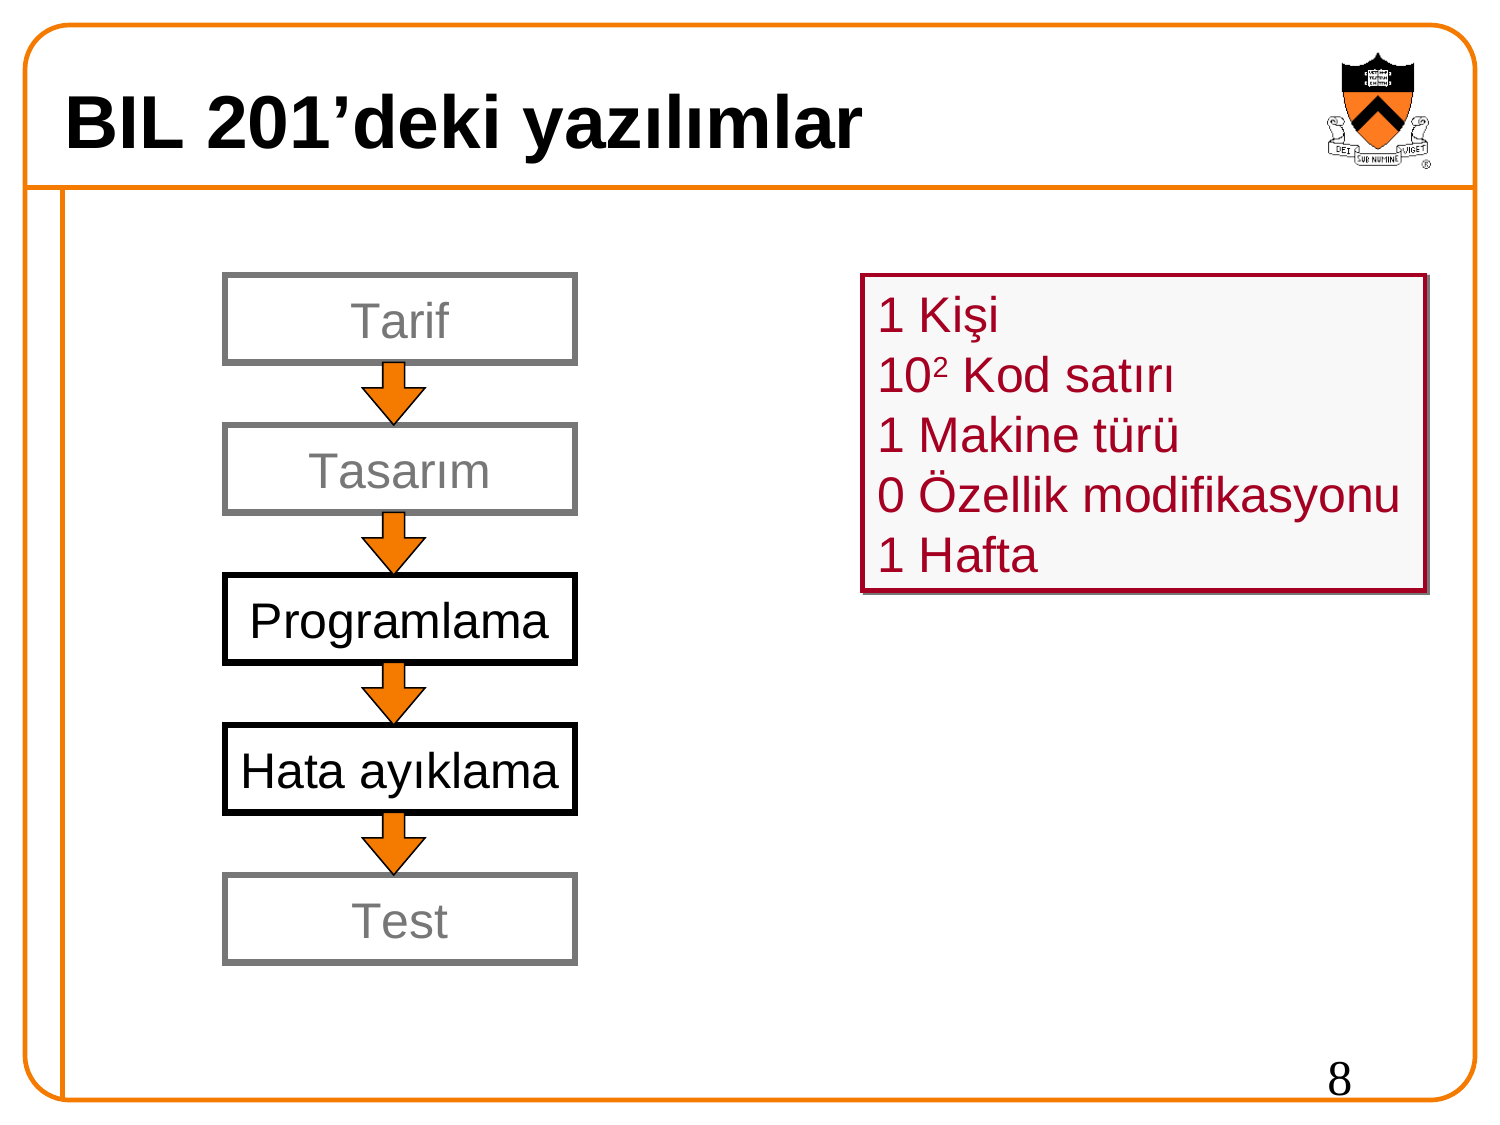

# BIL 201’deki yazılımlar
Tarif
1 Kişi
102 Kod satırı
1 Makine türü
0 Özellik modifikasyonu
1 Hafta
Tasarım
Programlama
Hata ayıklama
Test
8